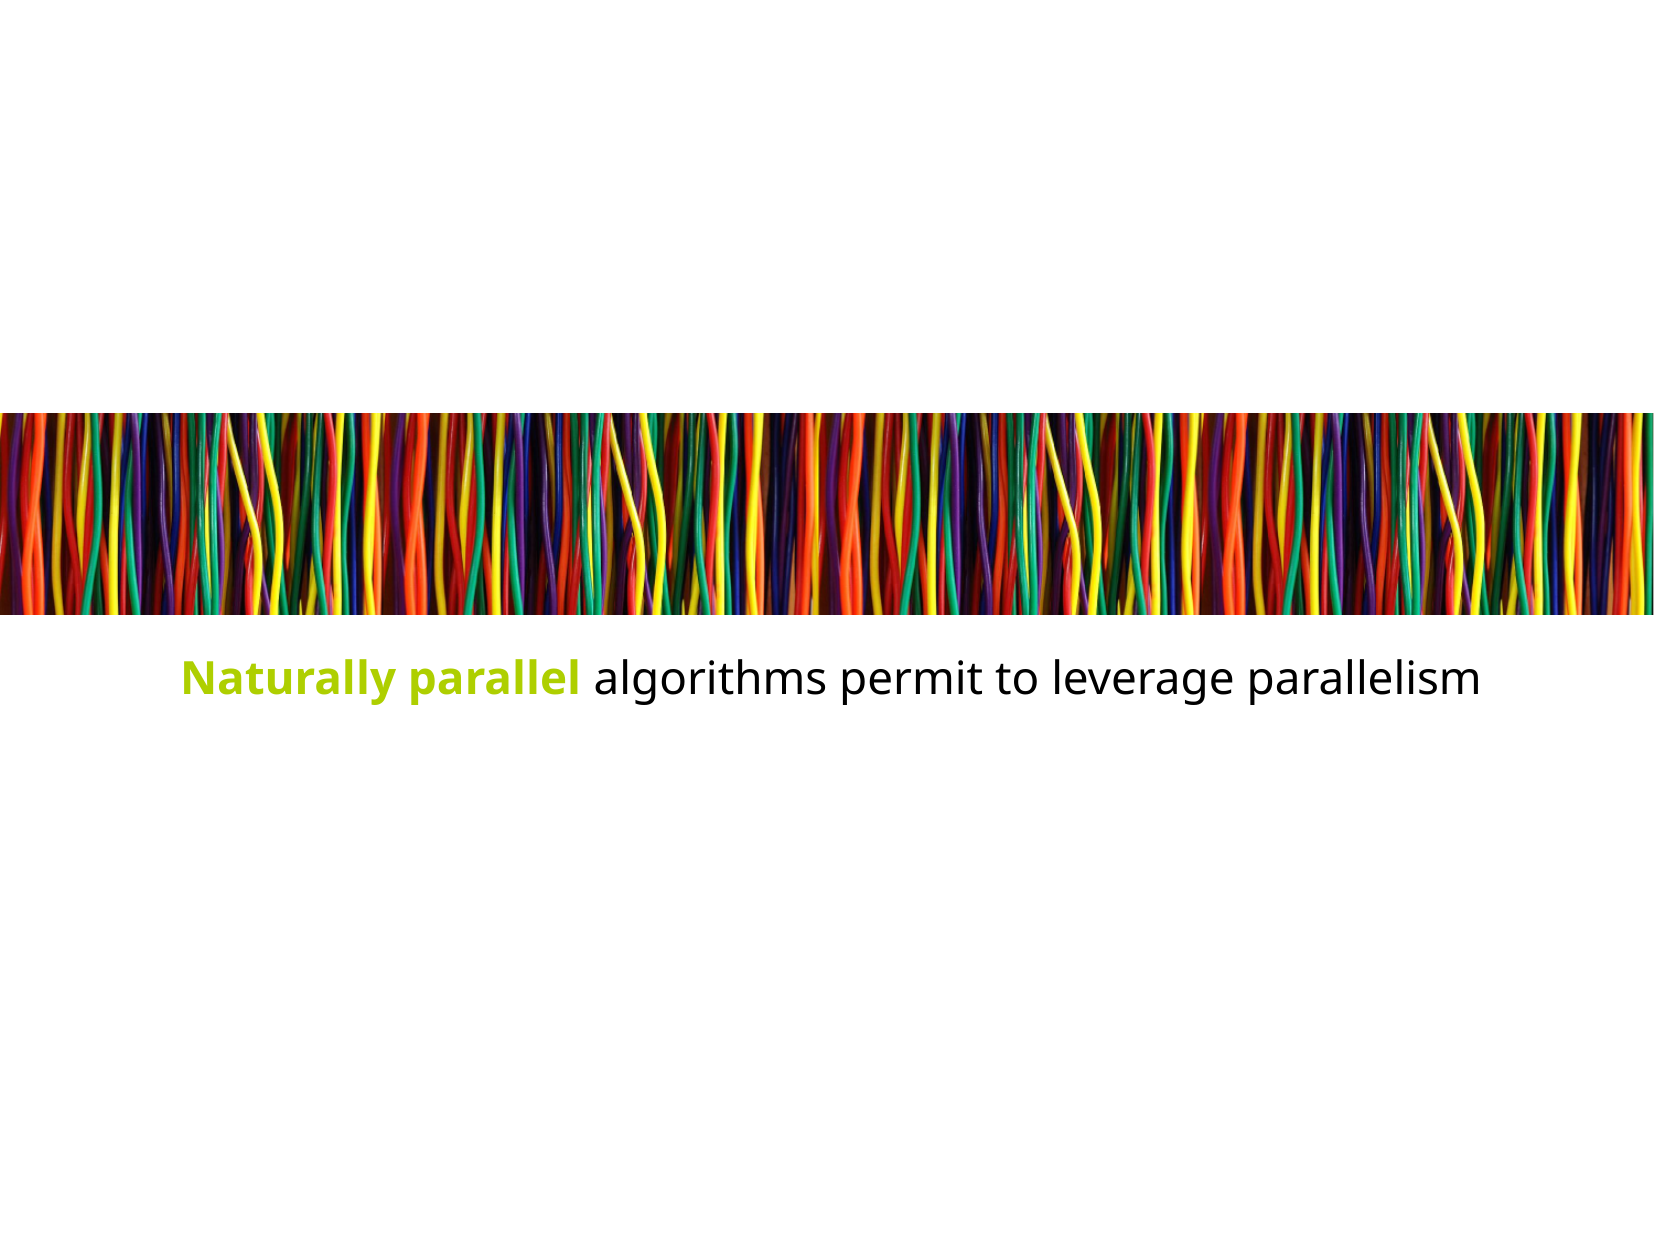

#
Naturally parallel algorithms permit to leverage parallelism